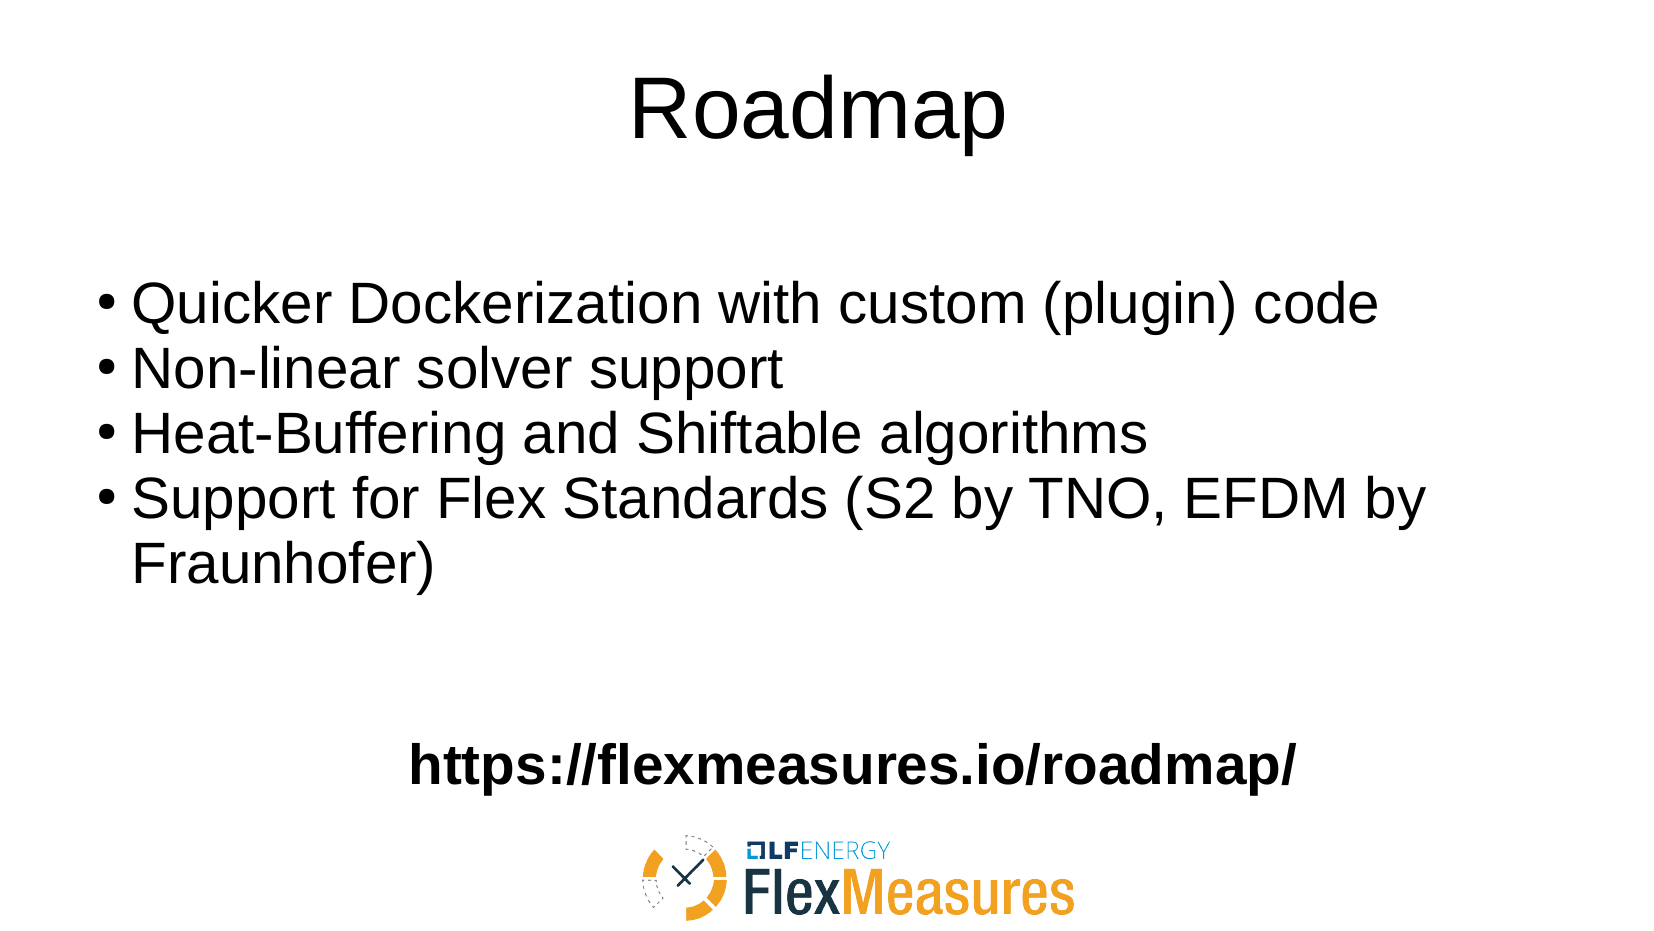

# Roadmap
Quicker Dockerization with custom (plugin) code
Non-linear solver support
Heat-Buffering and Shiftable algorithms
Support for Flex Standards (S2 by TNO, EFDM by Fraunhofer)
https://flexmeasures.io/roadmap/